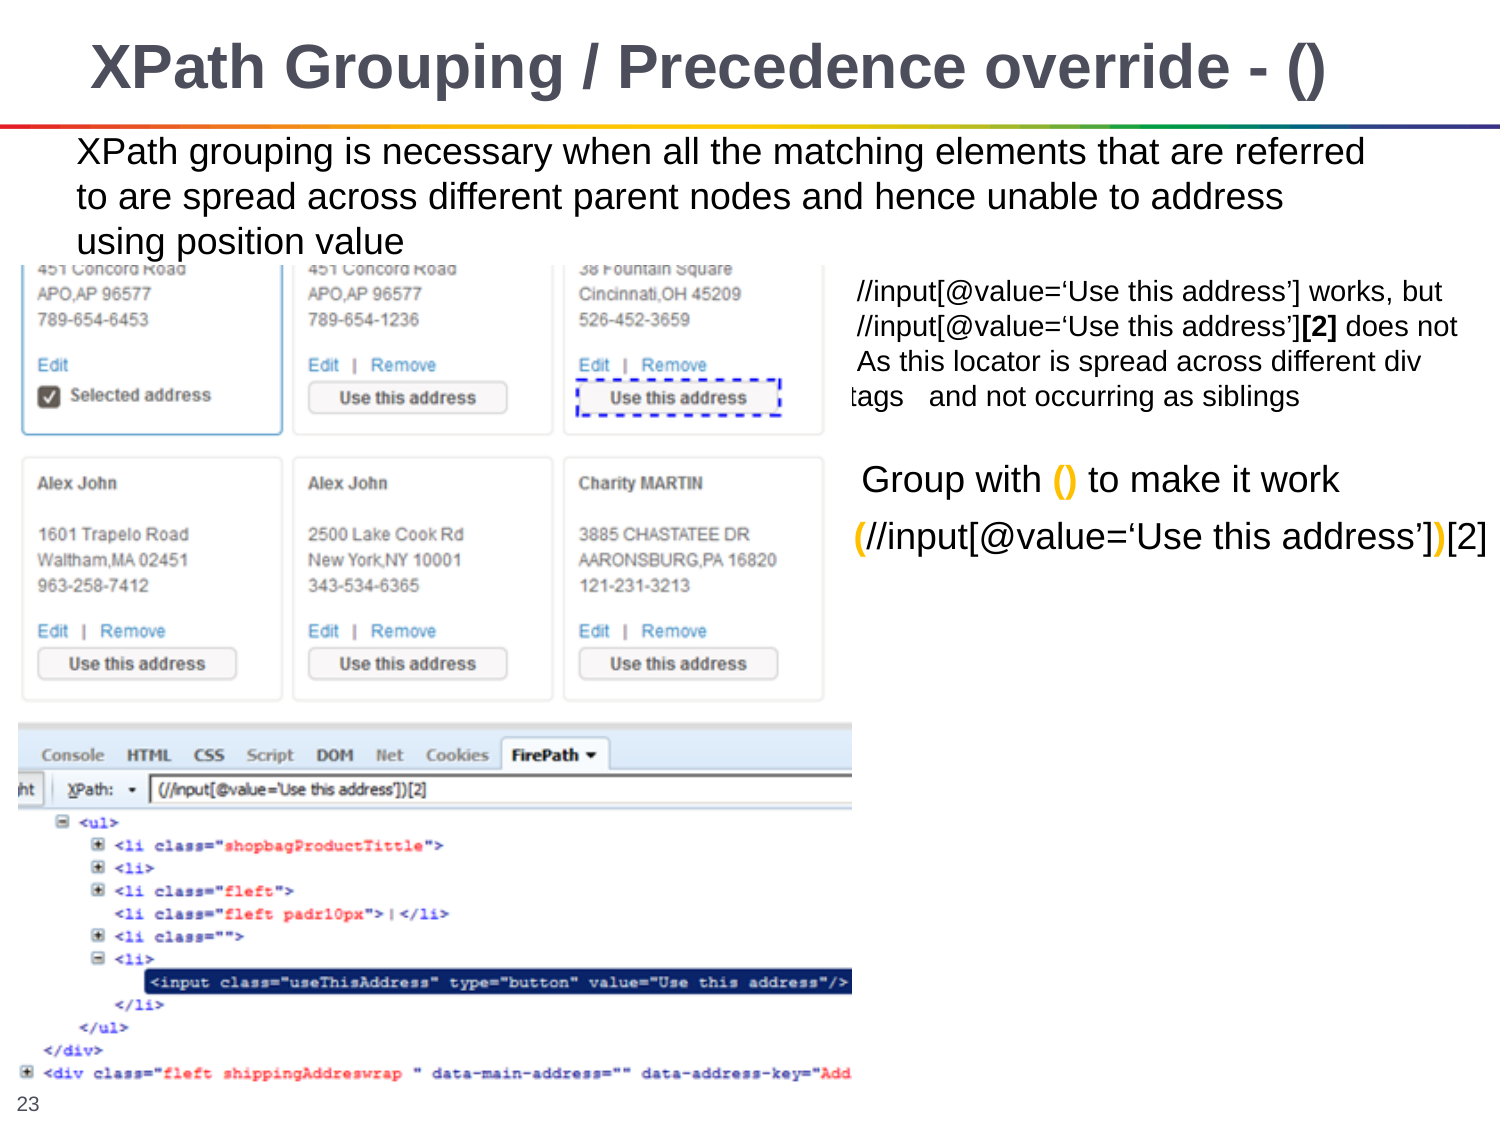

# XPath Grouping / Precedence override - ()
XPath grouping is necessary when all the matching elements that are referred to are spread across different parent nodes and hence unable to address using position value
 //input[@value=‘Use this address’] works, but
 //input[@value=‘Use this address’][2] does not
 As this locator is spread across different div tags and not occurring as siblings
Group with () to make it work
 (//input[@value=‘Use this address’])[2]